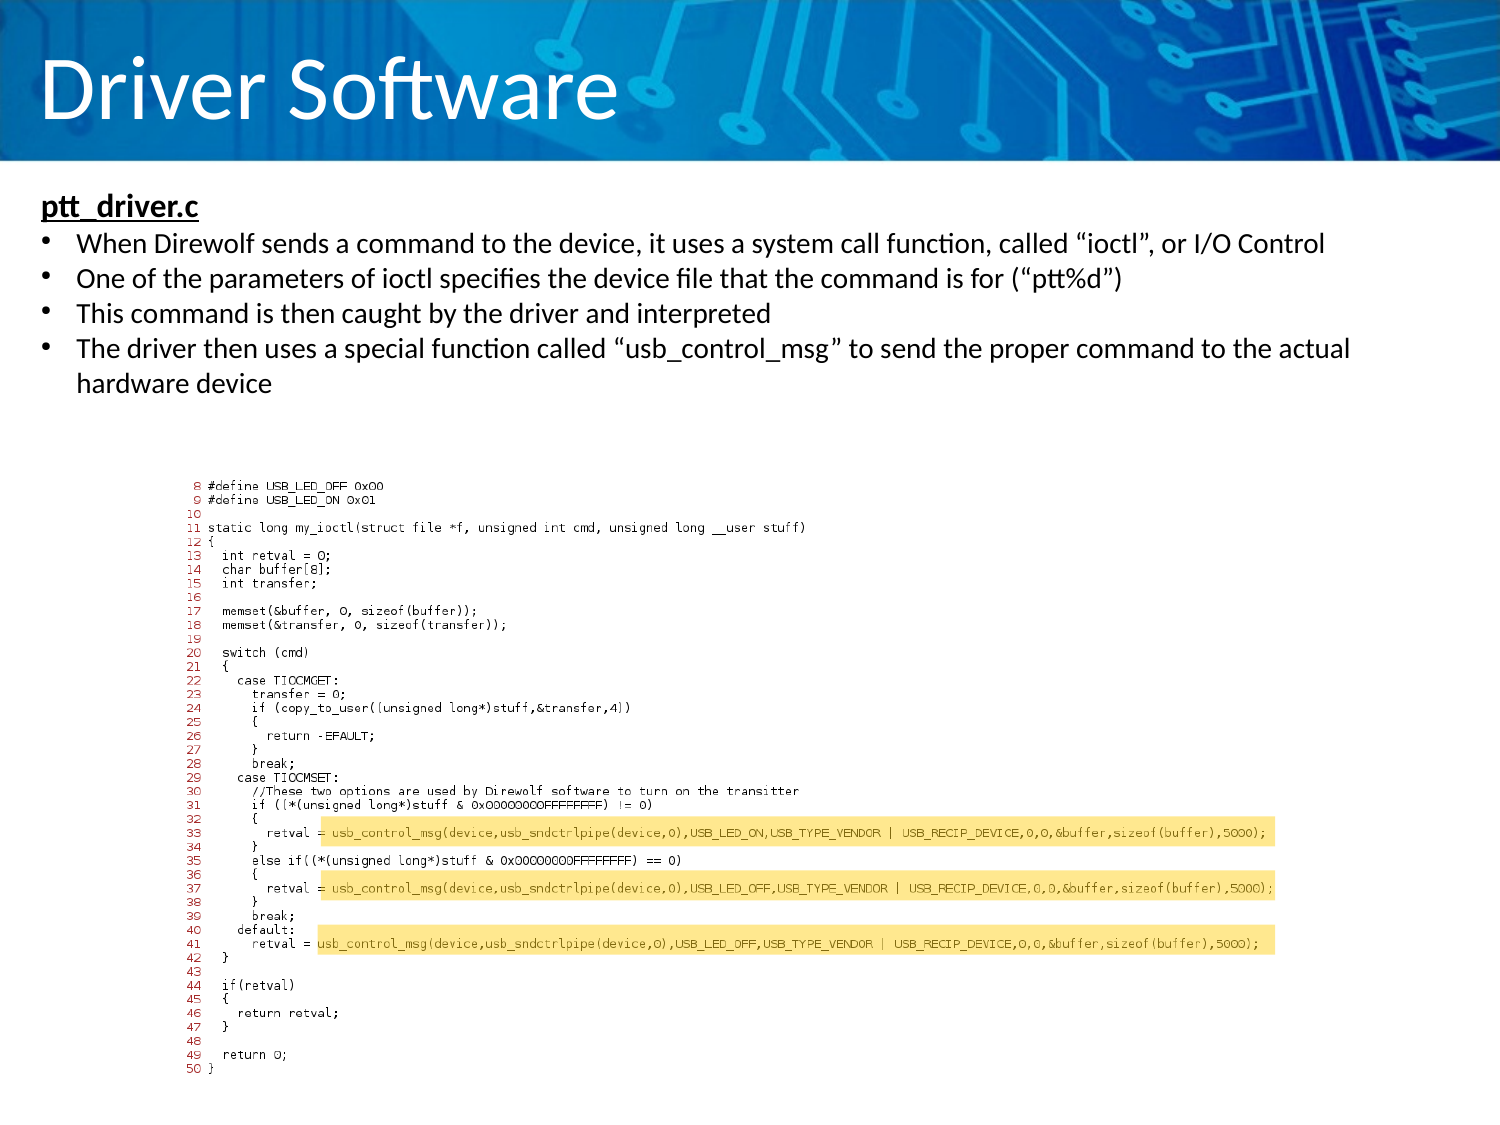

# Driver Software
ptt_driver.c
When Direwolf sends a command to the device, it uses a system call function, called “ioctl”, or I/O Control
One of the parameters of ioctl specifies the device file that the command is for (“ptt%d”)
This command is then caught by the driver and interpreted
The driver then uses a special function called “usb_control_msg” to send the proper command to the actual hardware device